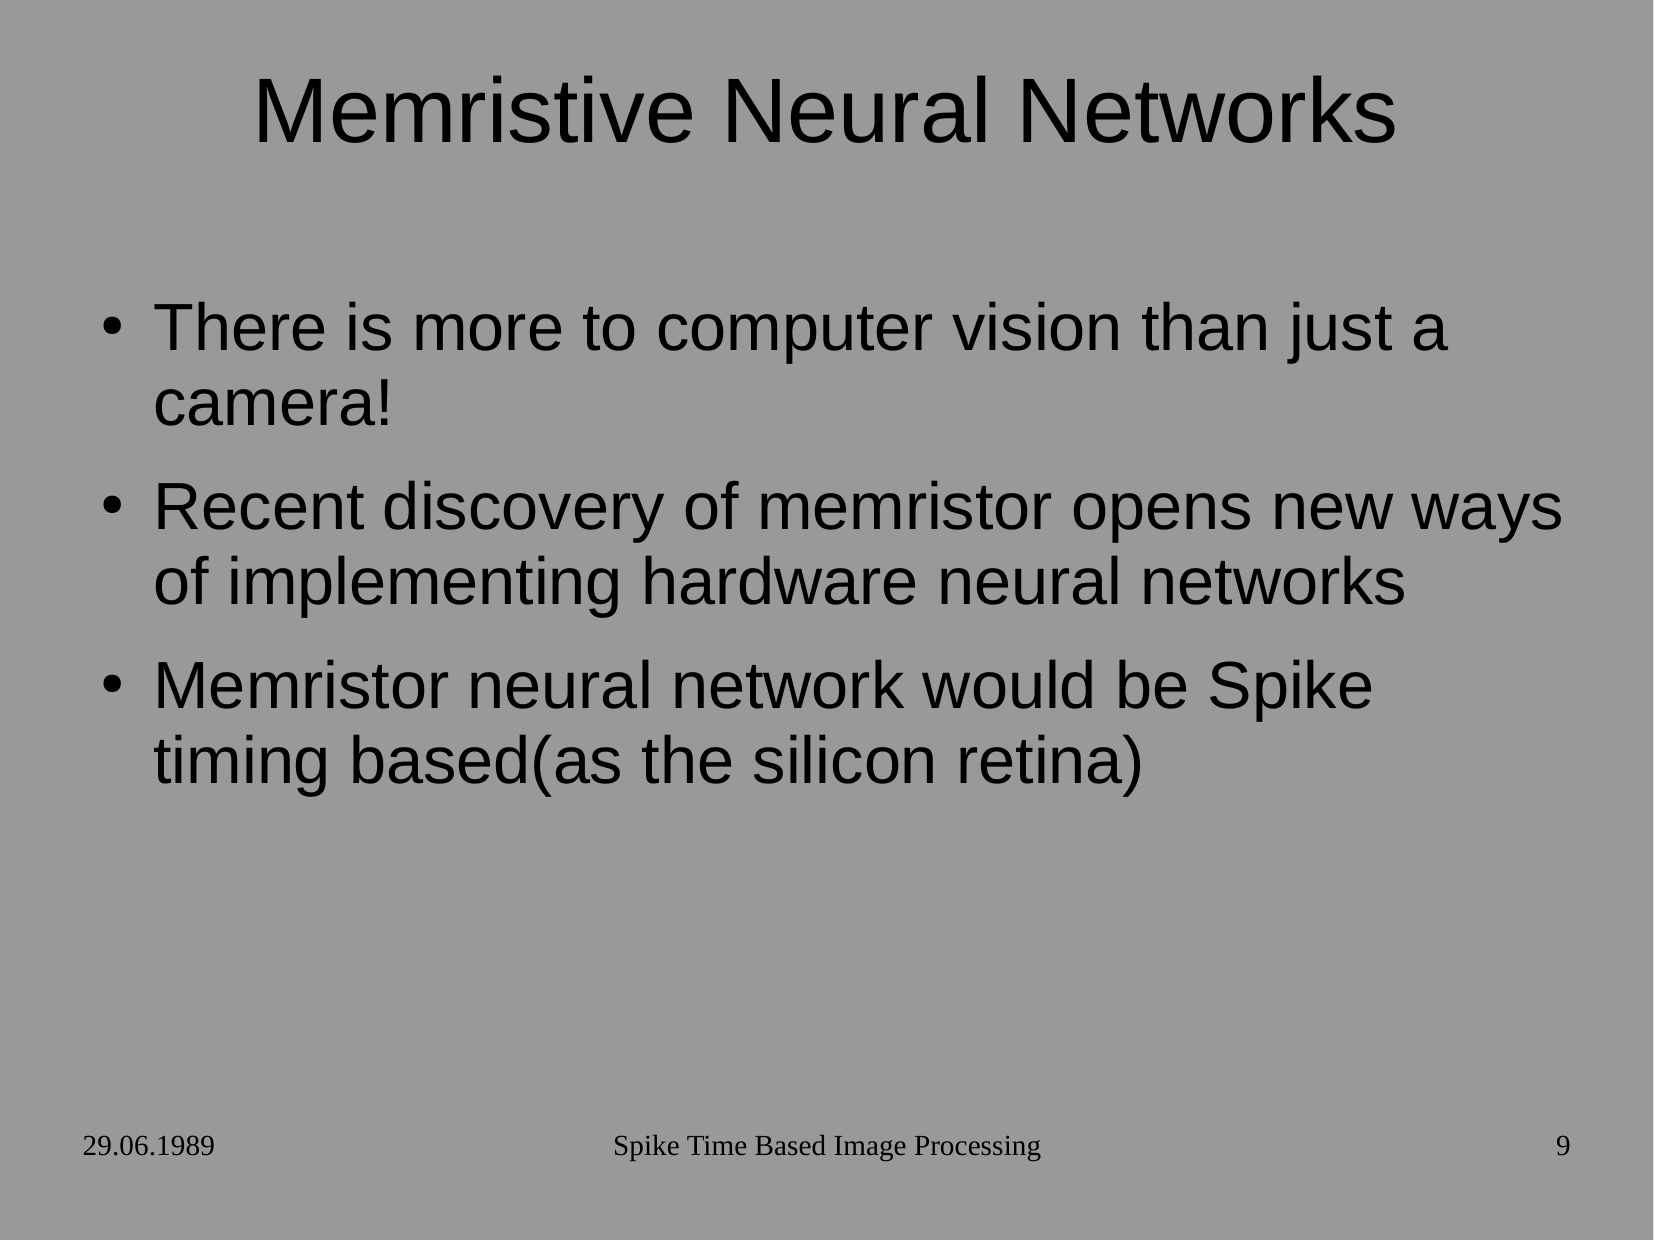

# Memristive Neural Networks
There is more to computer vision than just a camera!
Recent discovery of memristor opens new ways of implementing hardware neural networks
Memristor neural network would be Spike timing based(as the silicon retina)
29.06.1989
Spike Time Based Image Processing
9